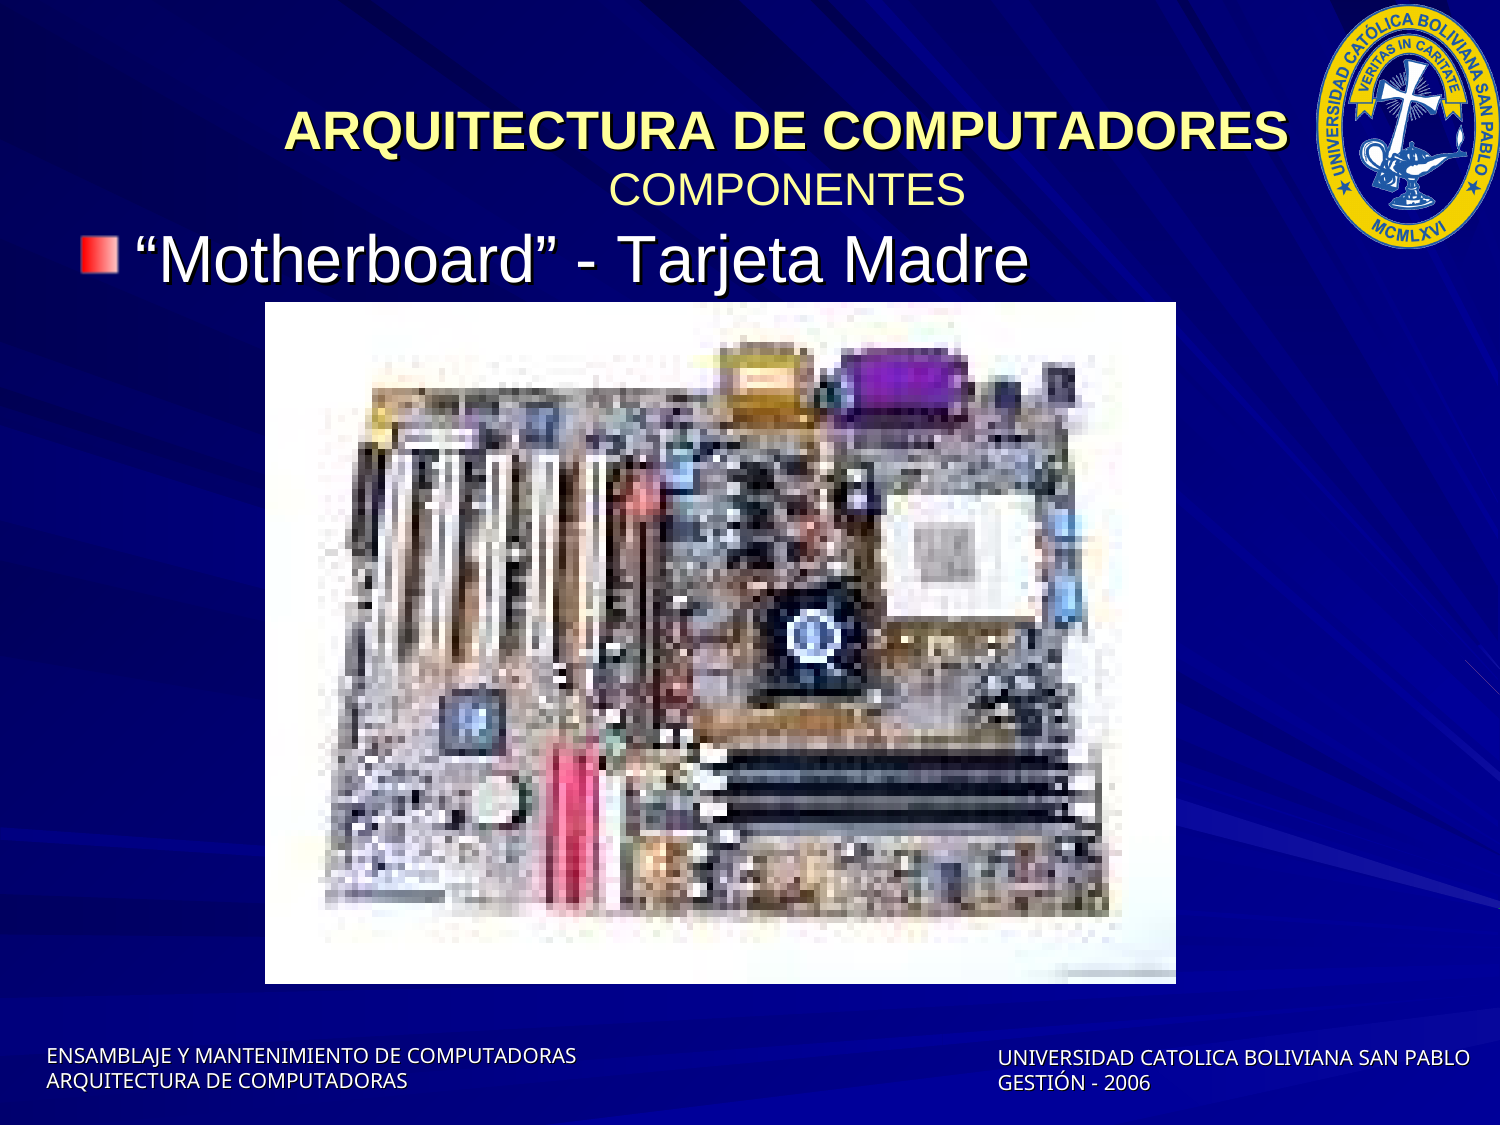

ARQUITECTURA DE COMPUTADORES
COMPONENTES
# “Motherboard” - Tarjeta Madre